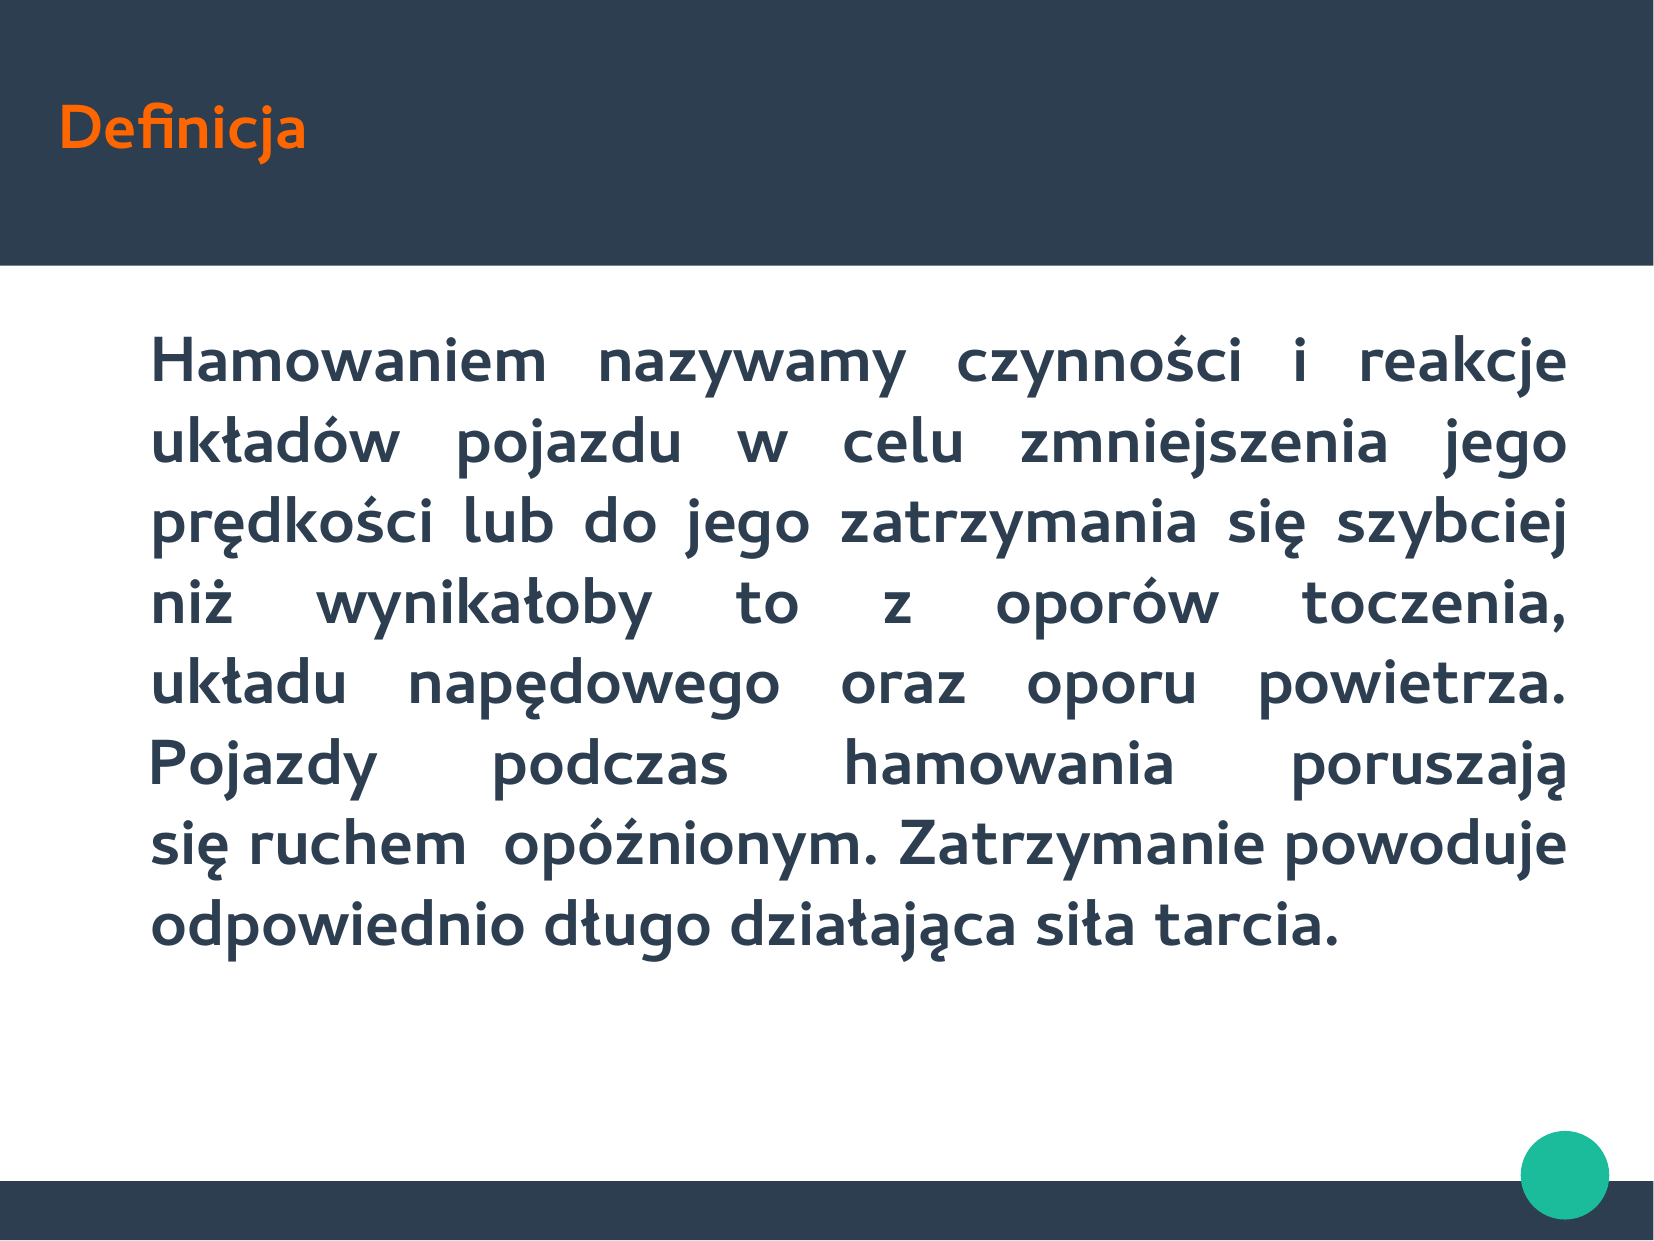

# Definicja
Hamowaniem nazywamy czynności i reakcje układów pojazdu w celu zmniejszenia jego prędkości lub do jego zatrzymania się szybciej niż wynikałoby to z oporów toczenia,
układu napędowego oraz oporu powietrza.
Pojazdy podczas hamowania poruszają
się ruchem opóźnionym. Zatrzymanie powoduje odpowiednio długo działająca siła tarcia.